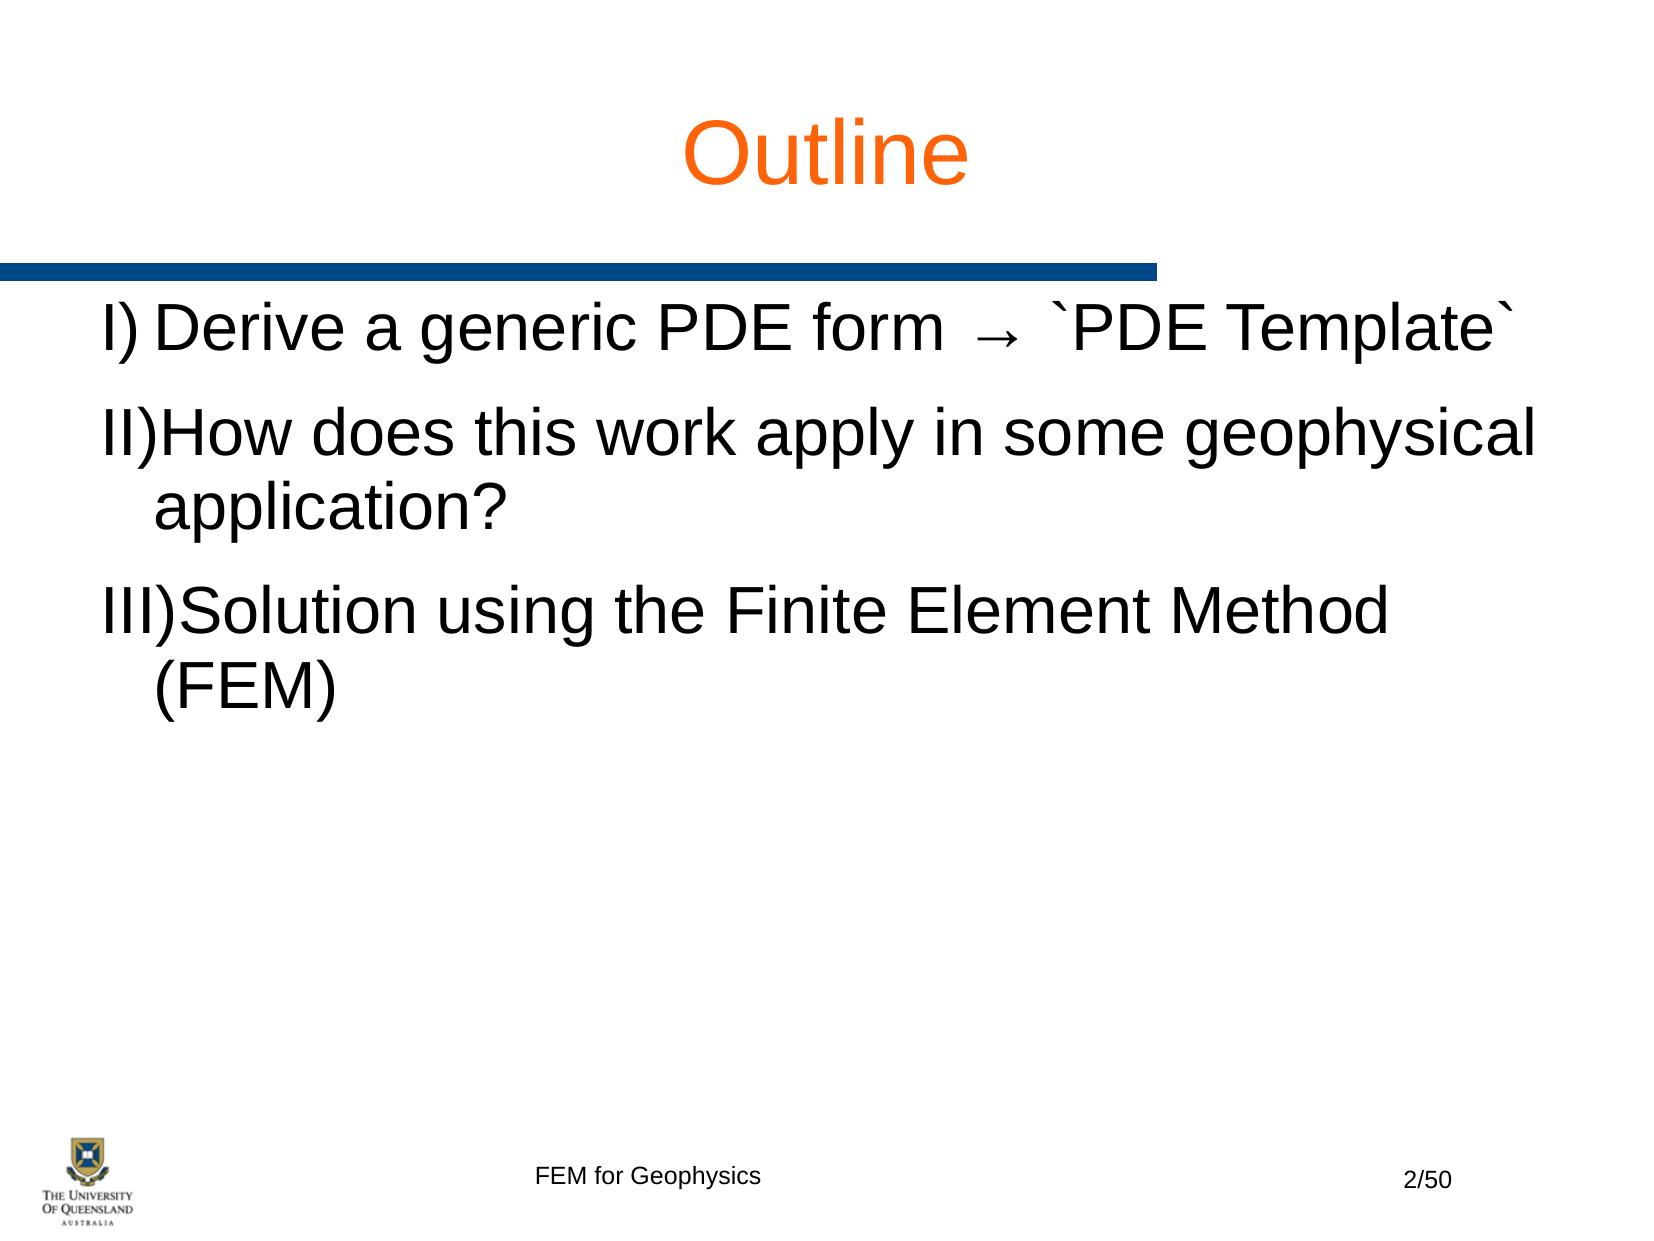

# Outline
Derive a generic PDE form → `PDE Template`
How does this work apply in some geophysical application?
Solution using the Finite Element Method (FEM)